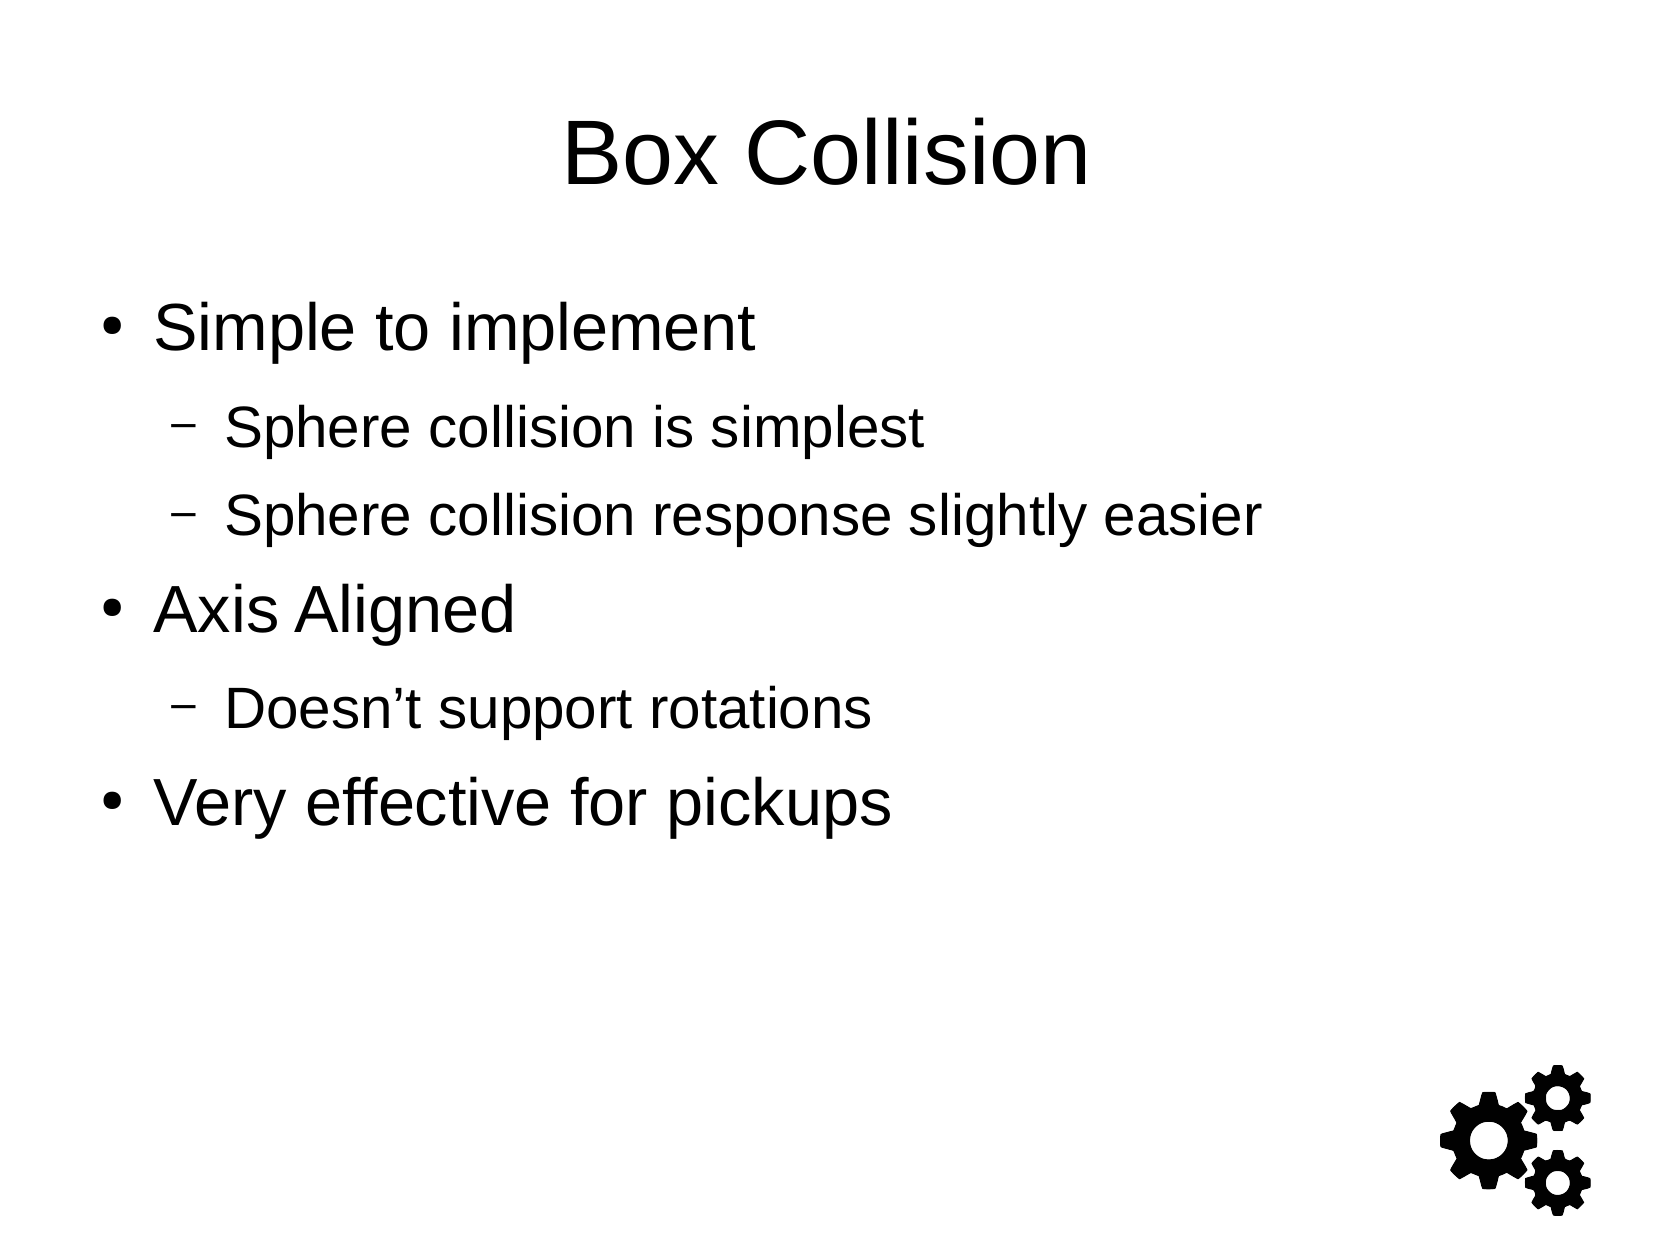

# Box Collision
Simple to implement
Sphere collision is simplest
Sphere collision response slightly easier
Axis Aligned
Doesn’t support rotations
Very effective for pickups